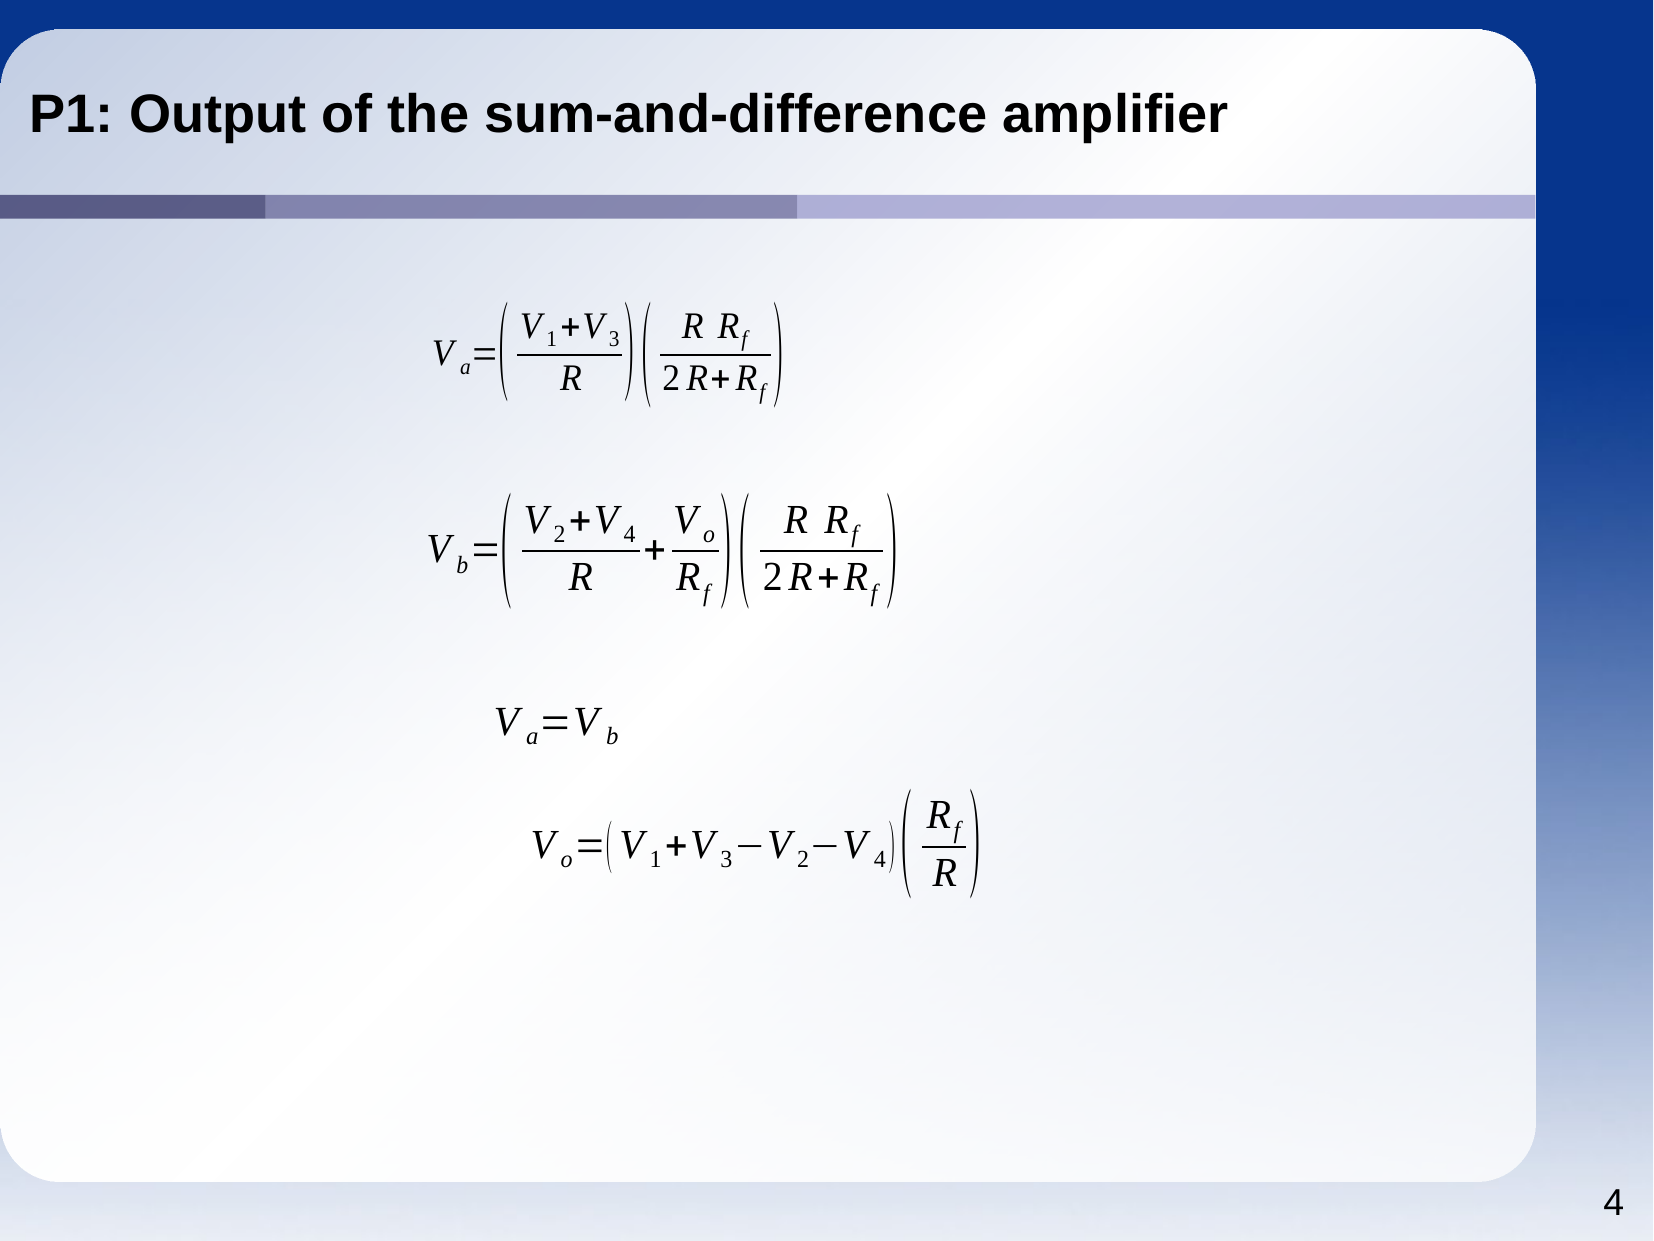

# P1: Output of the sum-and-difference amplifier
4